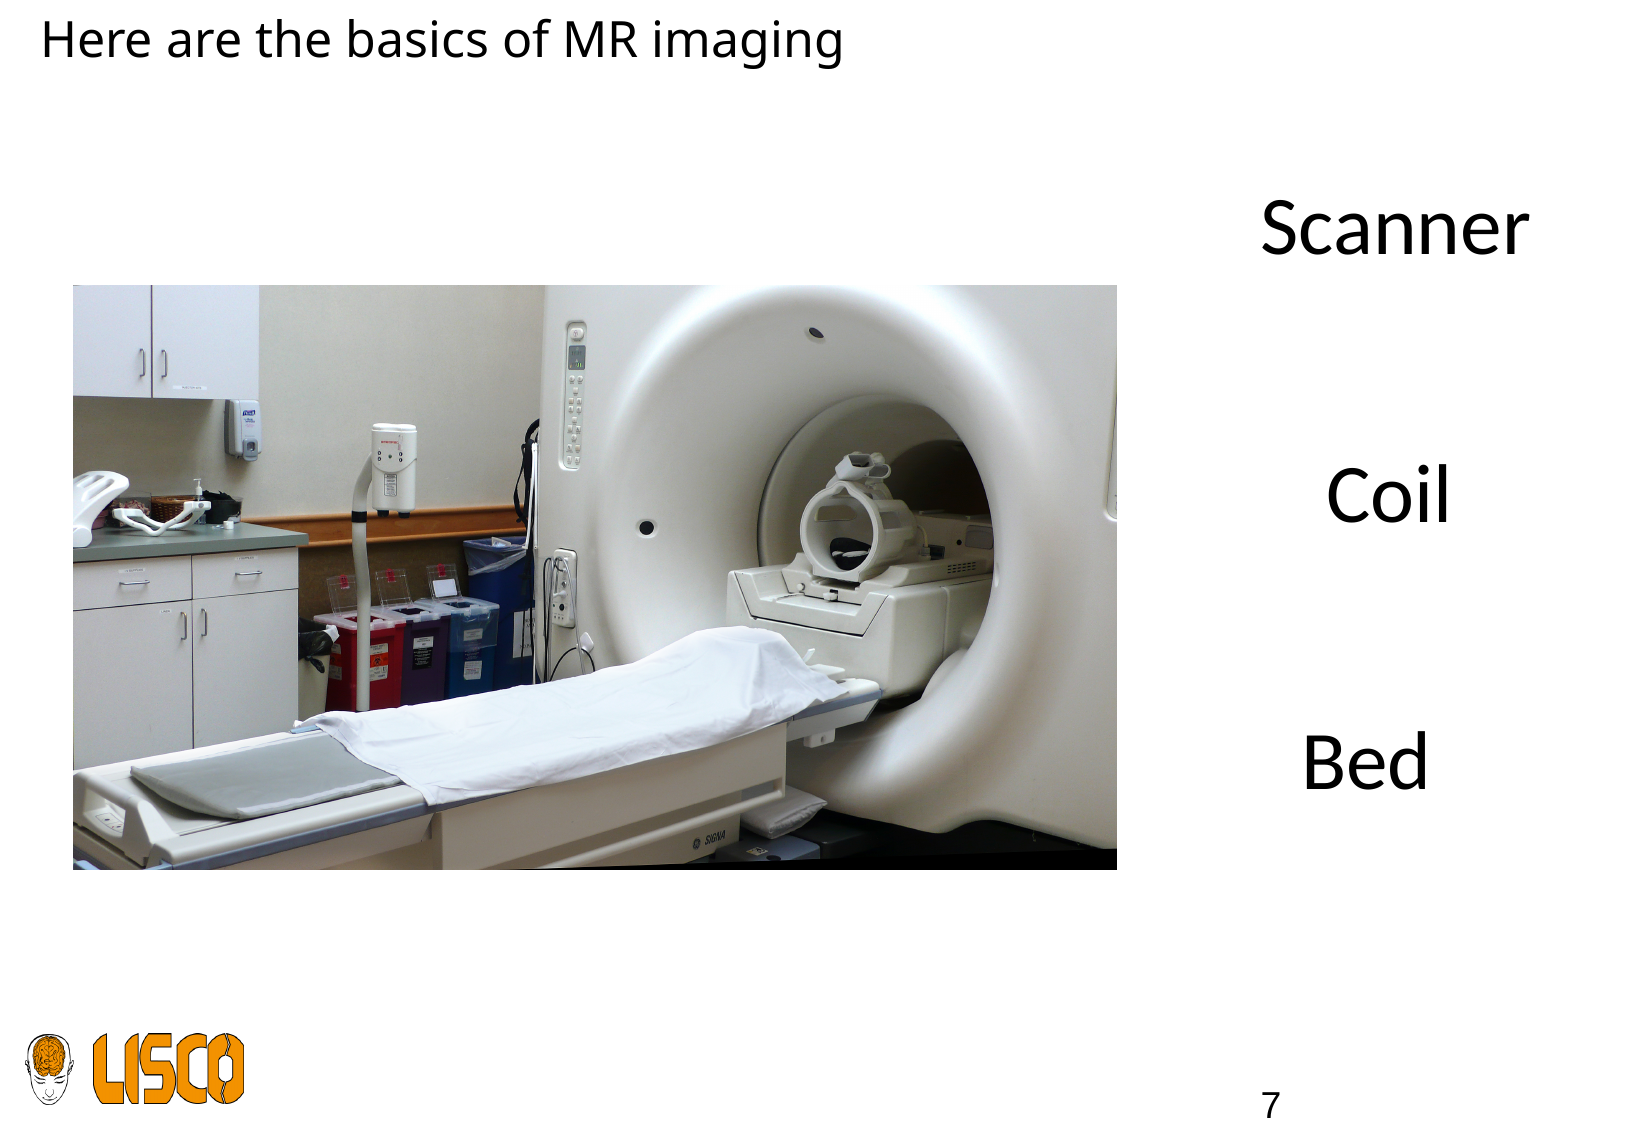

Here are the basics of MR imaging
Scanner
Coil
Bed